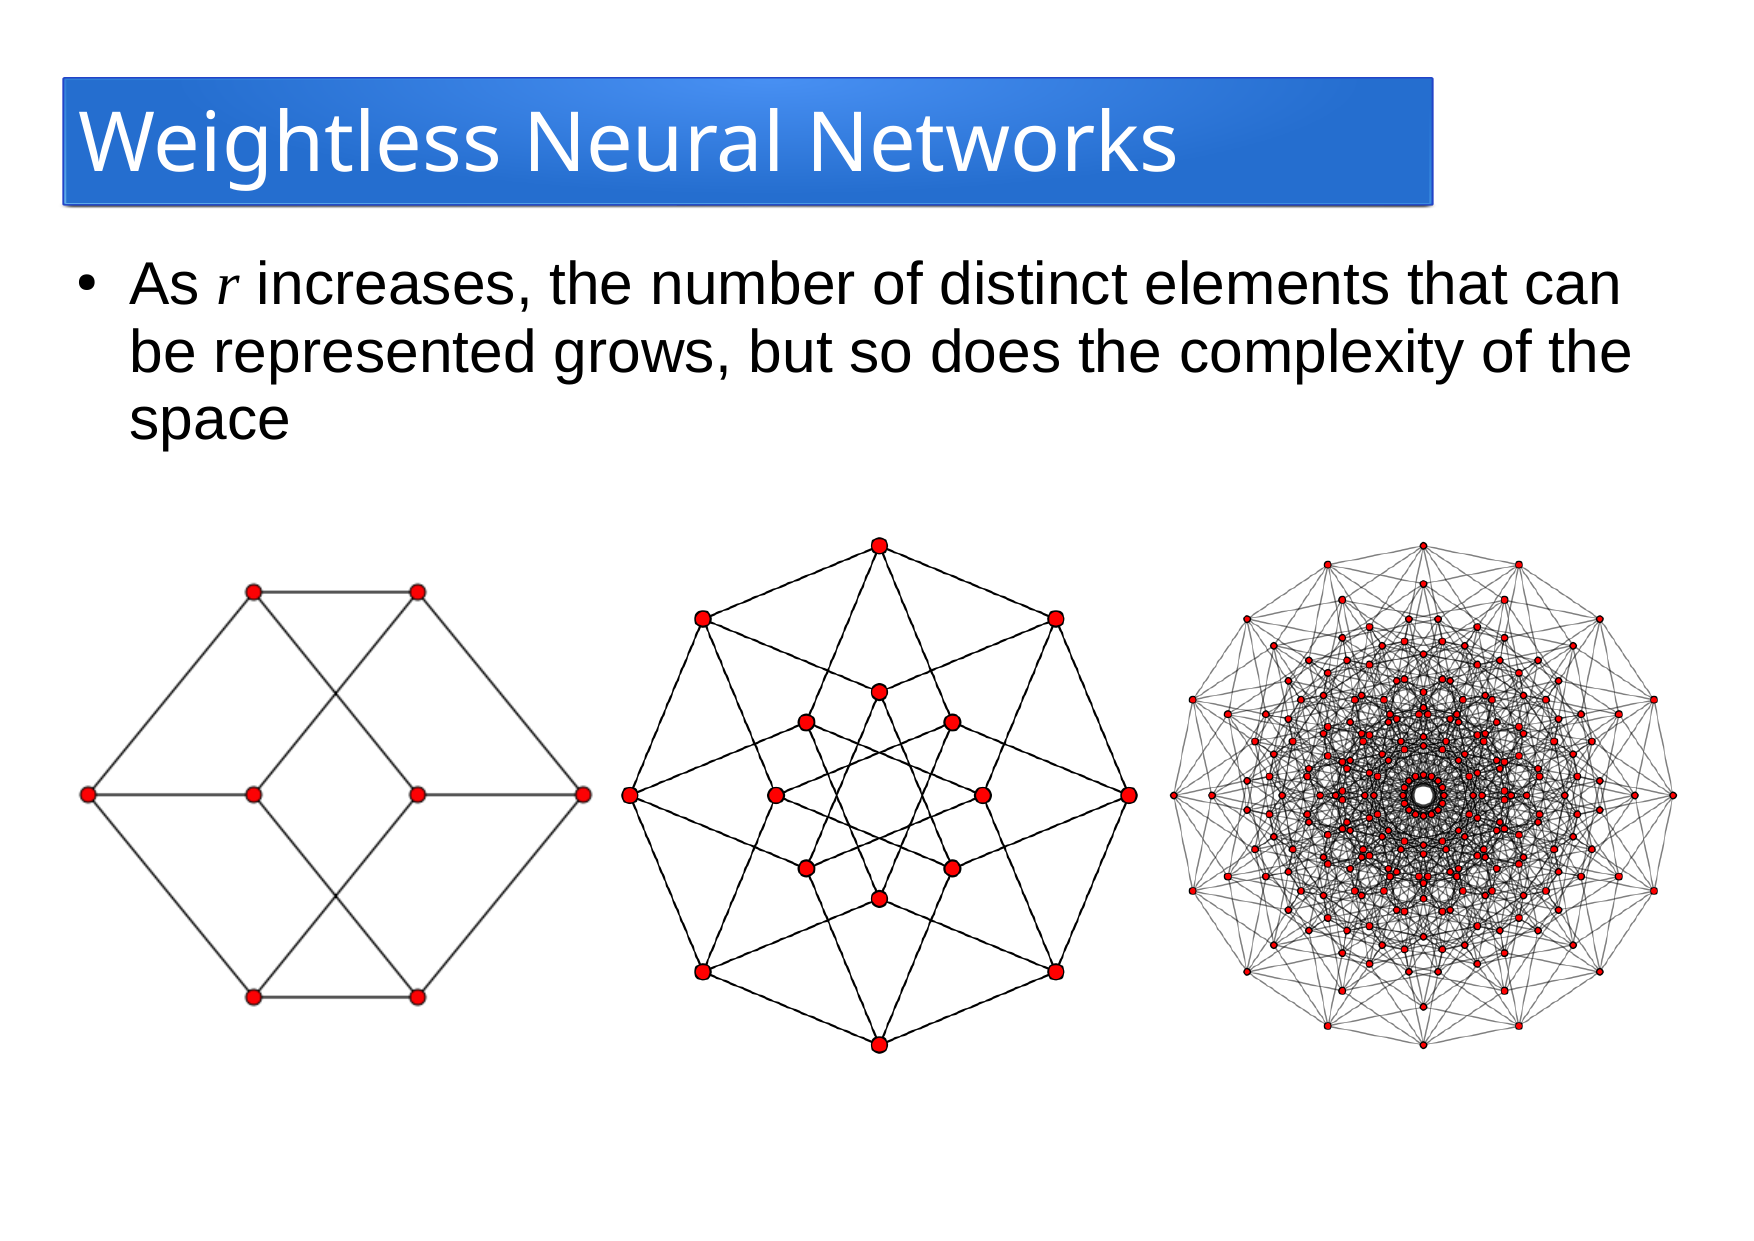

# Weightless Neural Networks
As r increases, the number of distinct elements that can be represented grows, but so does the complexity of the space